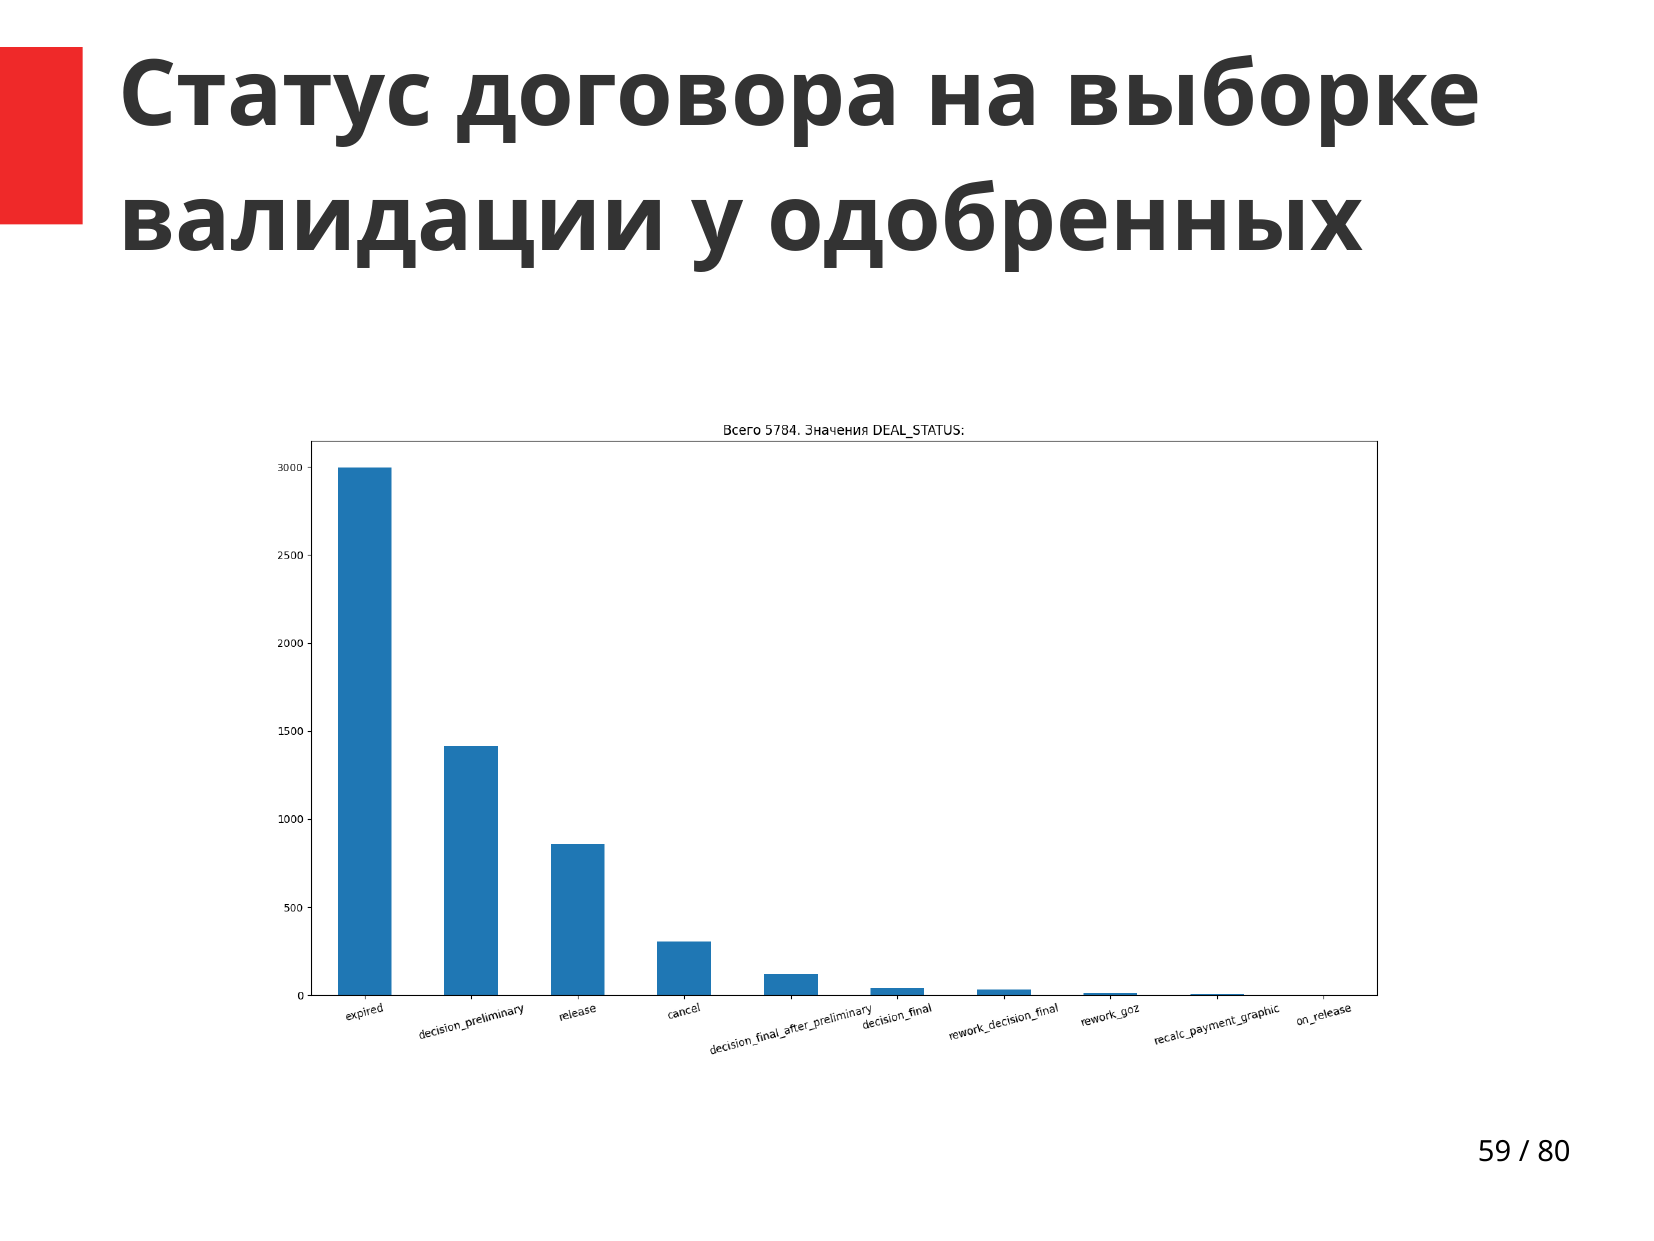

# Статус договора на выборке валидации у одобренных
59